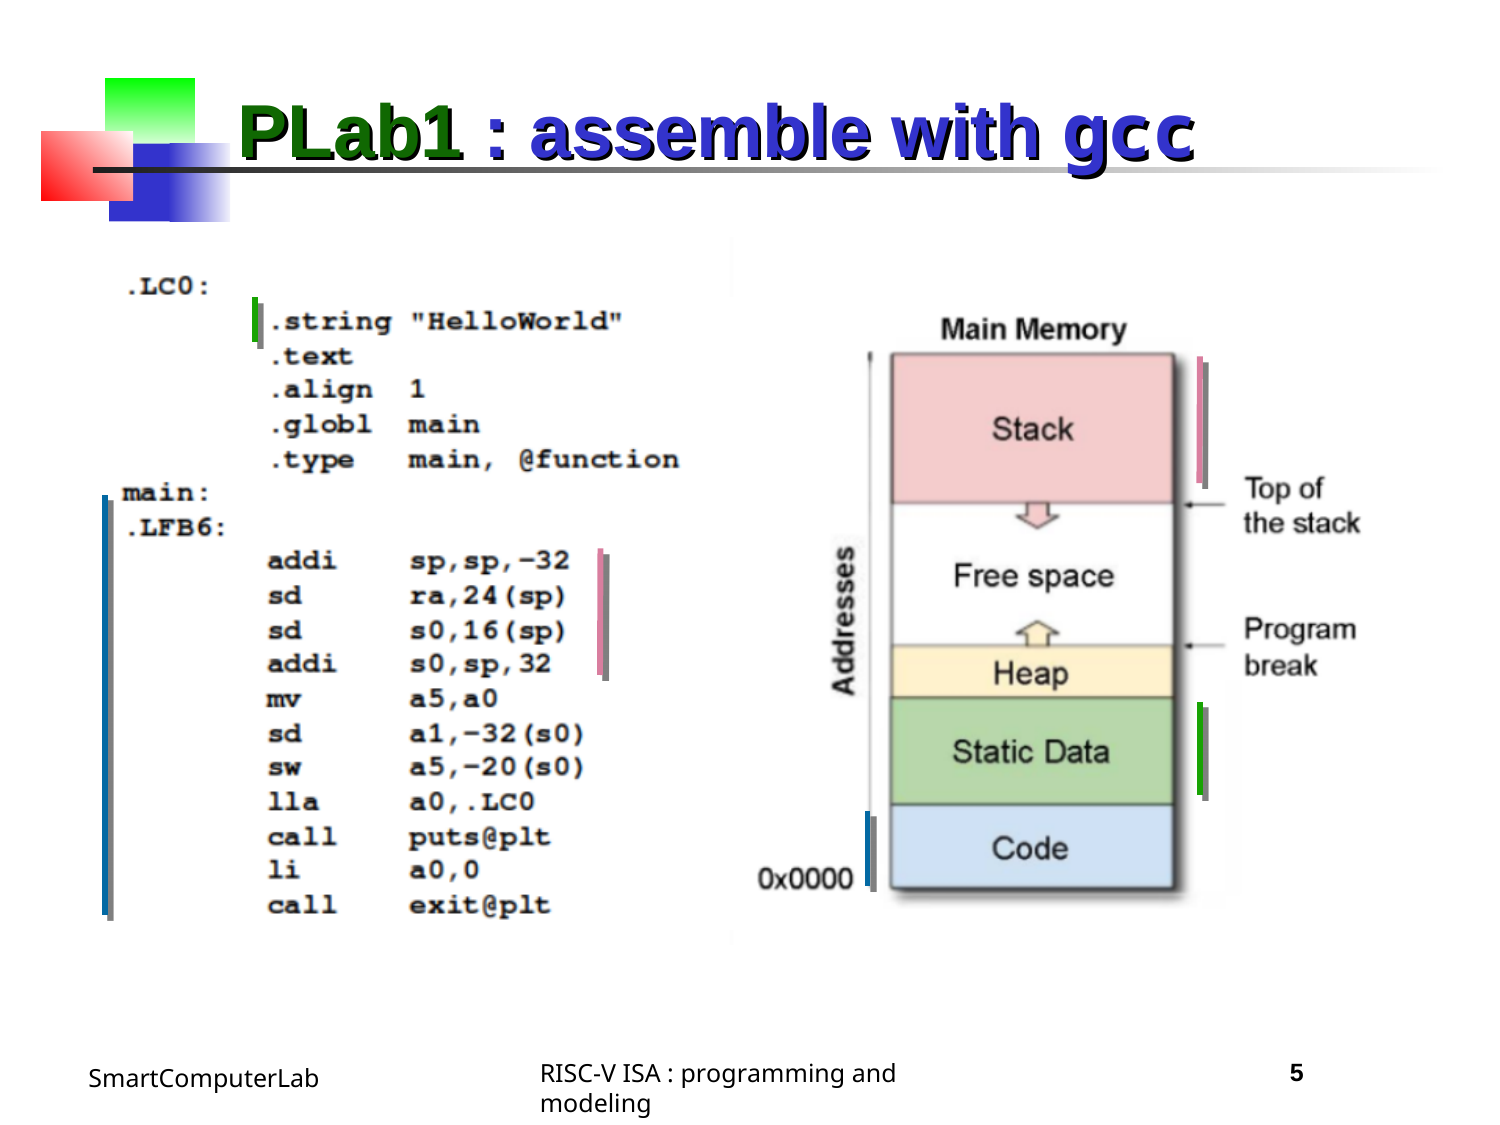

# PLab1 : assemble with gcc
5